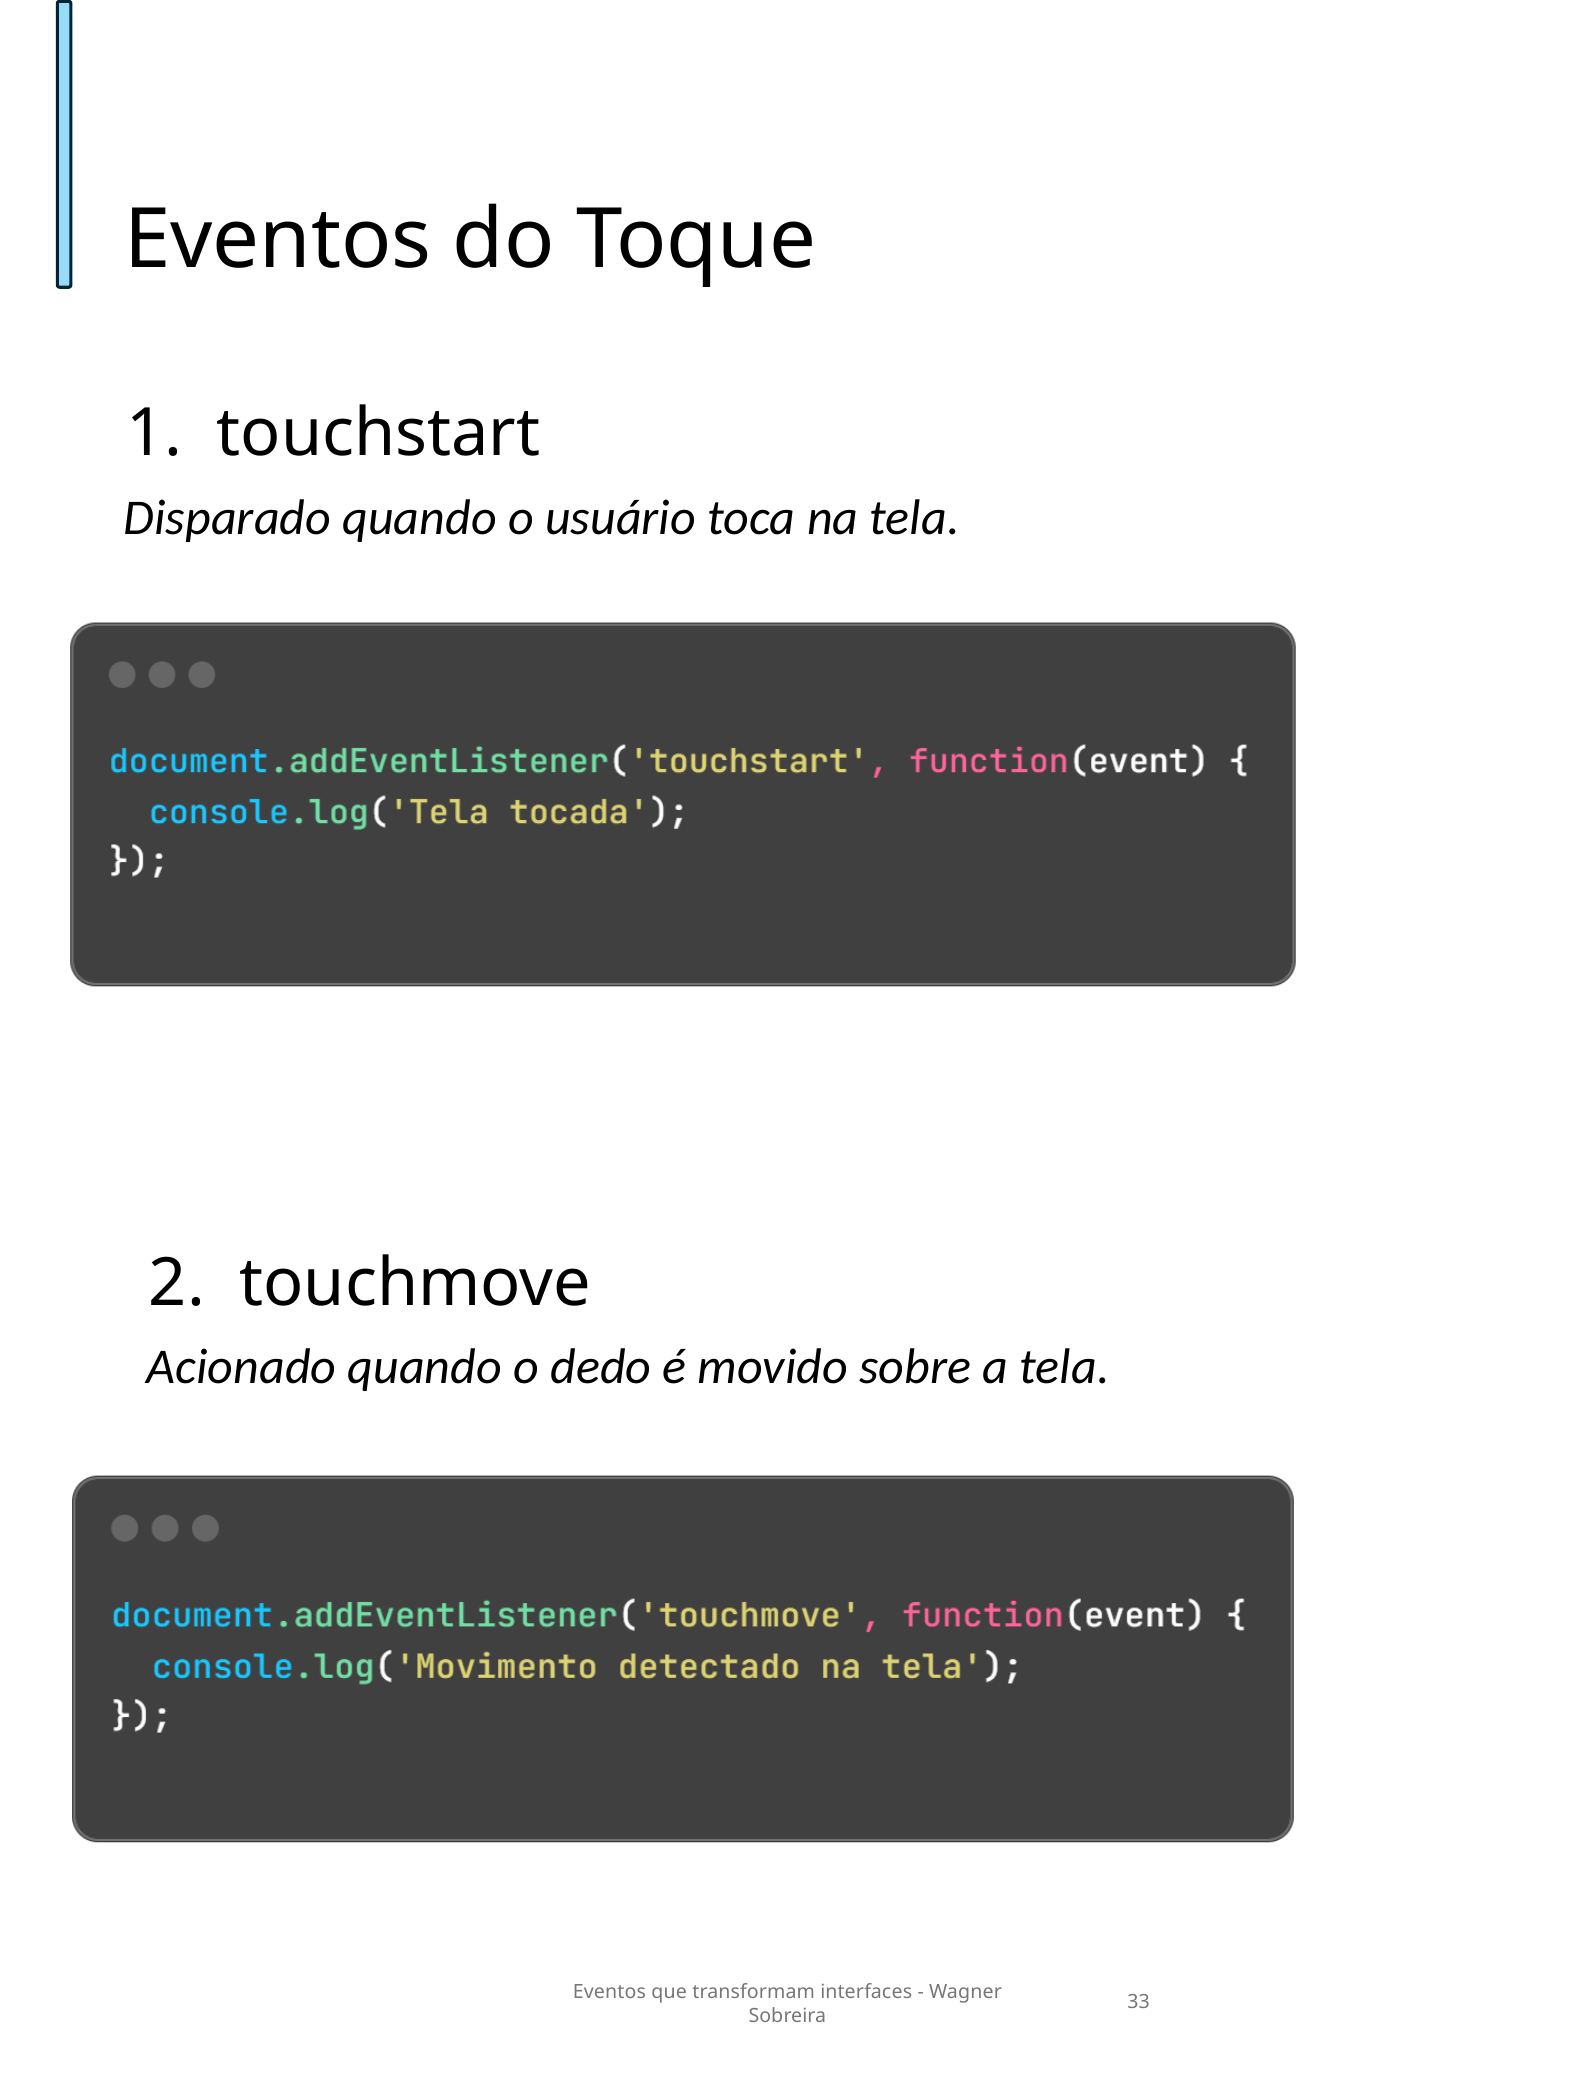

Eventos do Toque
1.  touchstart
Disparado quando o usuário toca na tela.
2.  touchmove
Acionado quando o dedo é movido sobre a tela.
Eventos que transformam interfaces - Wagner Sobreira